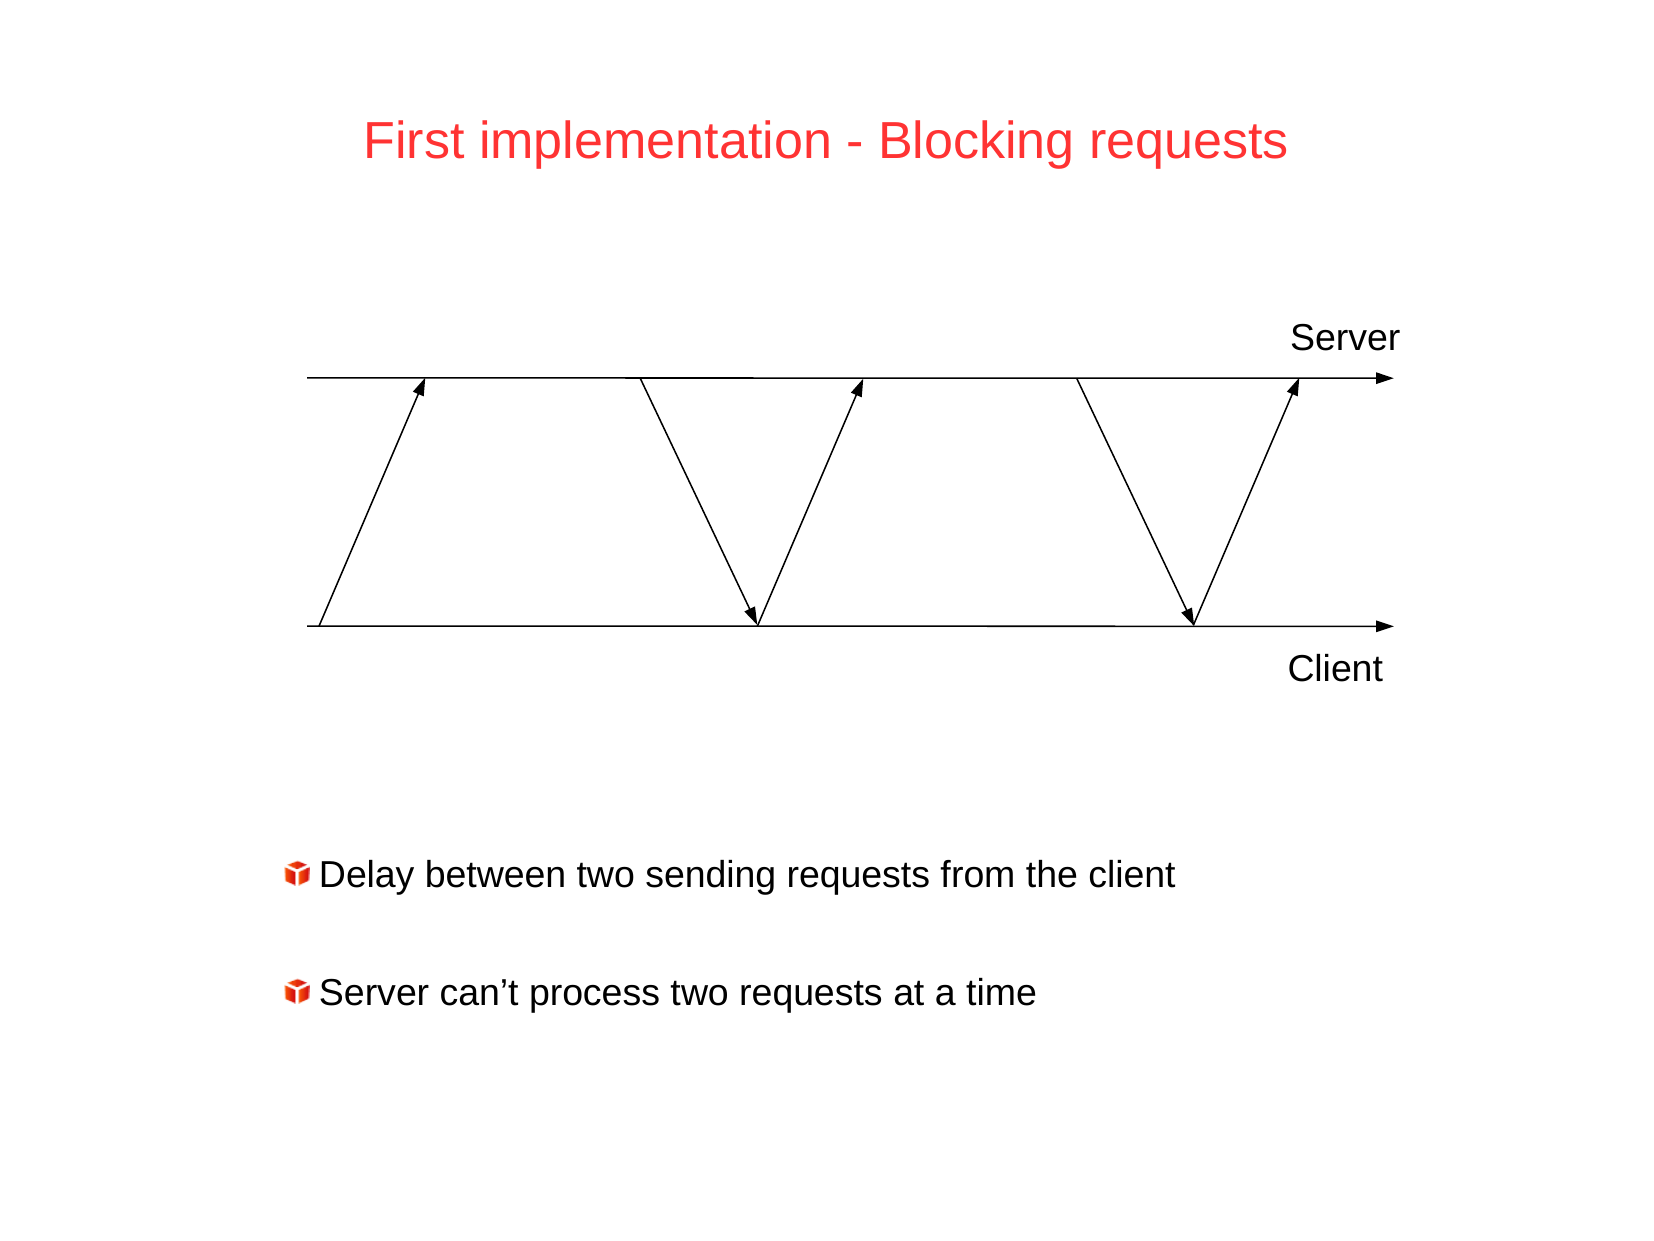

First implementation - Blocking requests
Server
Client
Delay between two sending requests from the client
Server can’t process two requests at a time